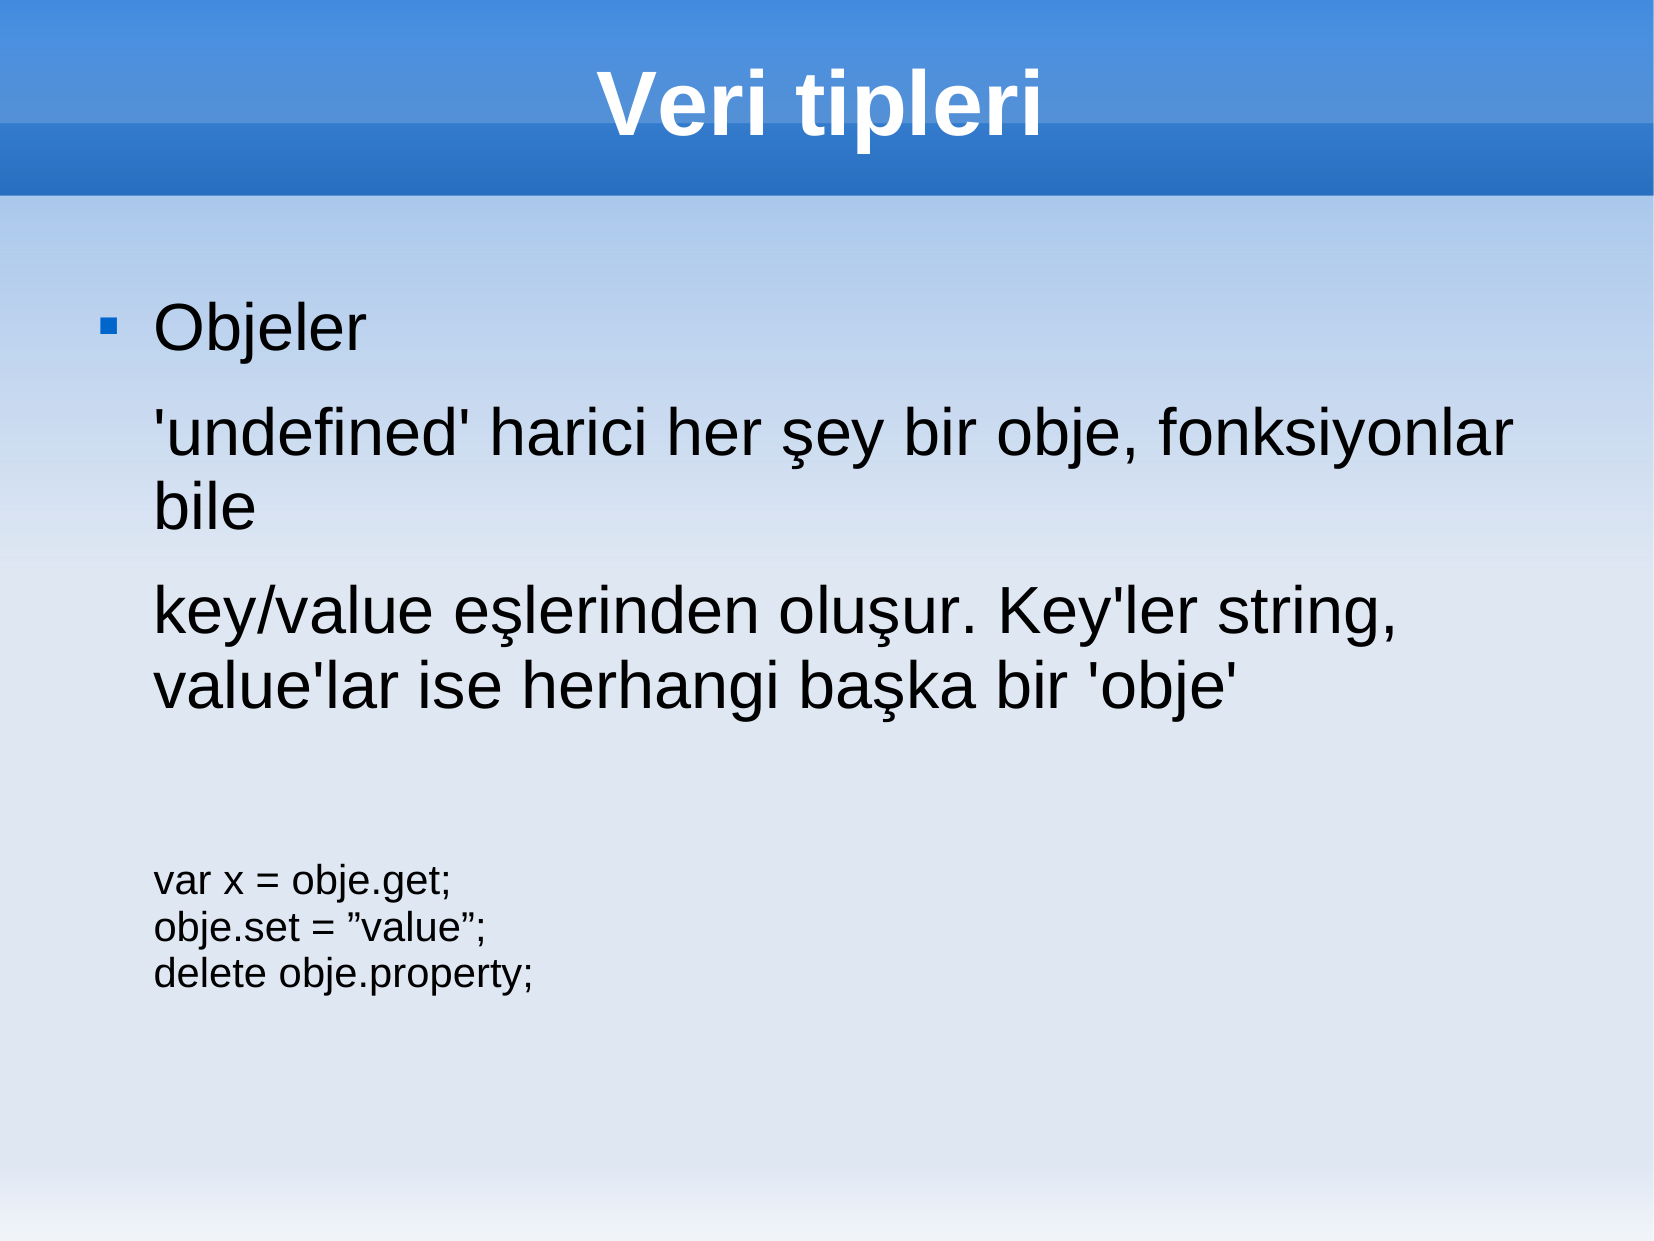

# Veri tipleri
Objeler
'undefined' harici her şey bir obje, fonksiyonlar bile
key/value eşlerinden oluşur. Key'ler string, value'lar ise herhangi başka bir 'obje'
var x = obje.get;
obje.set = ”value”;
delete obje.property;